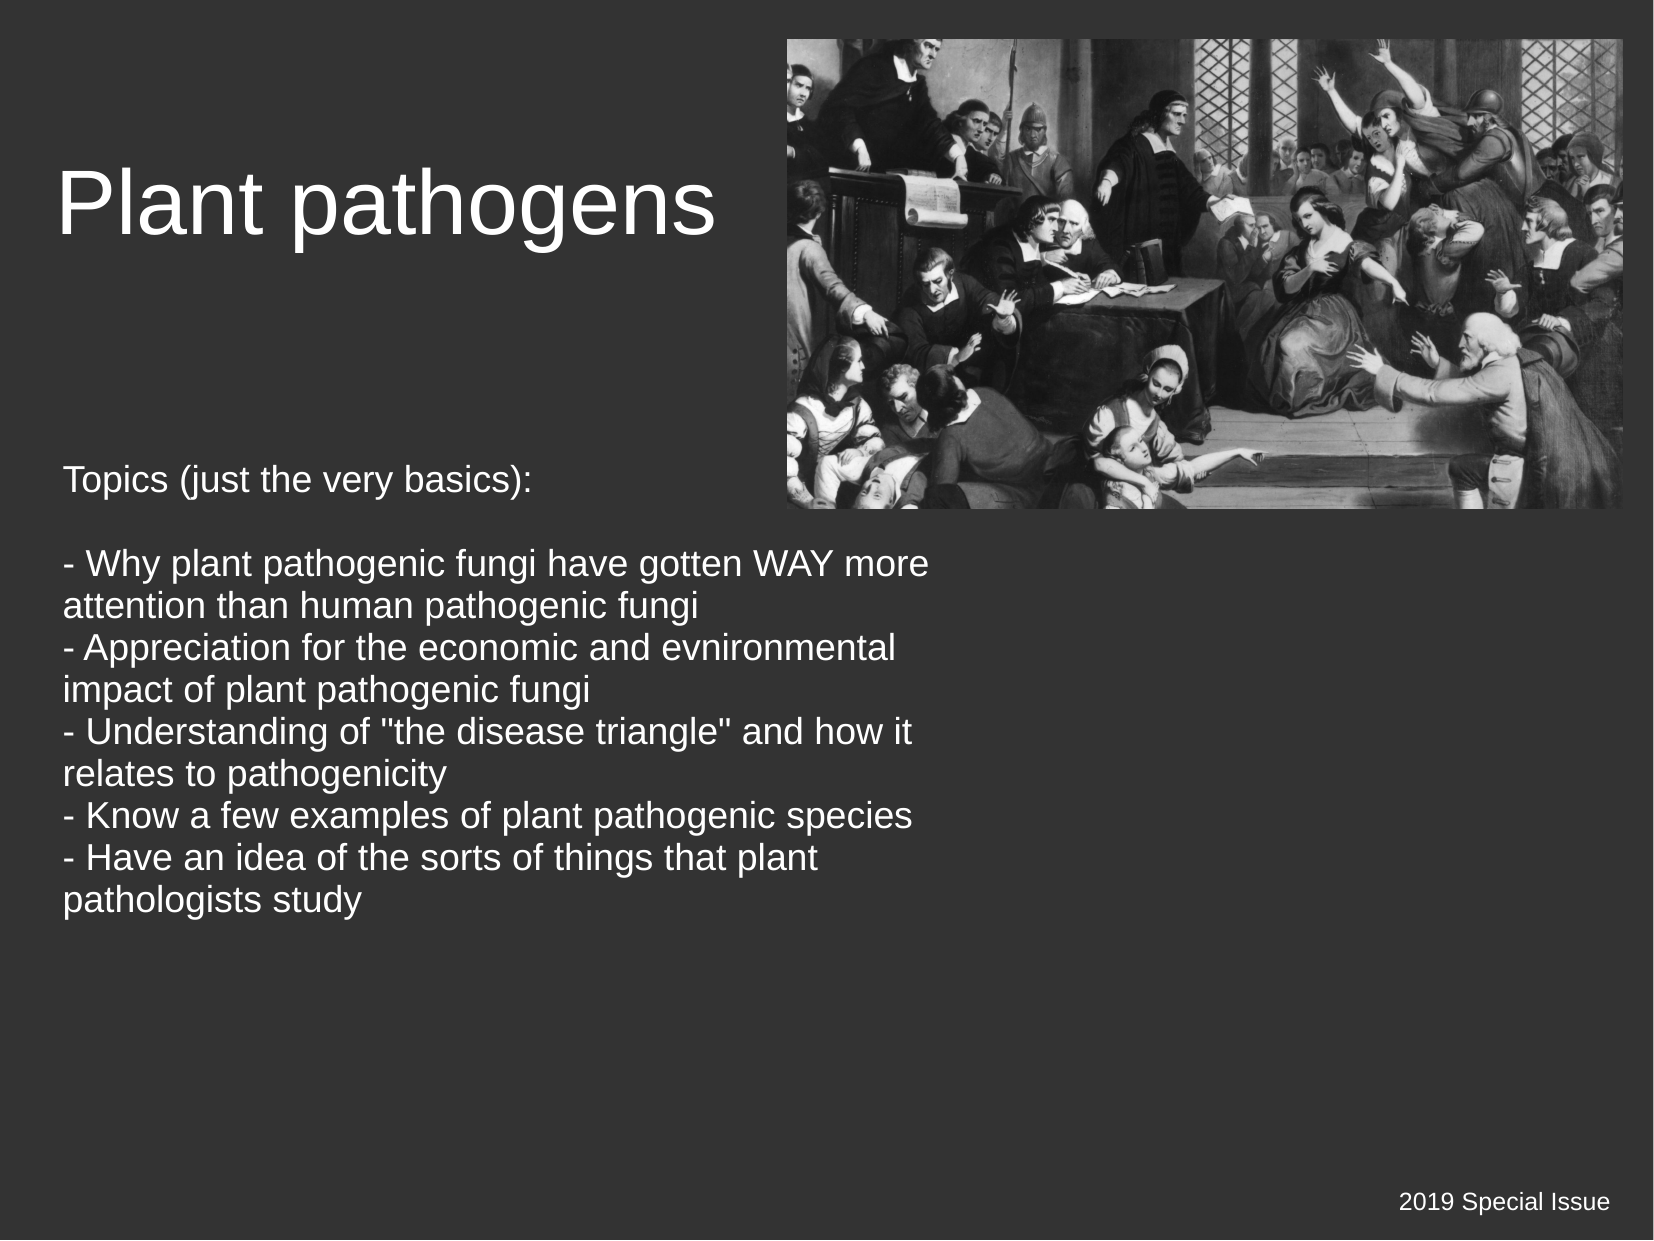

# Plant pathogens
Topics (just the very basics):
- Why plant pathogenic fungi have gotten WAY more attention than human pathogenic fungi
- Appreciation for the economic and evnironmental impact of plant pathogenic fungi
- Understanding of "the disease triangle" and how it relates to pathogenicity
- Know a few examples of plant pathogenic species
- Have an idea of the sorts of things that plant pathologists study
2019 Special Issue